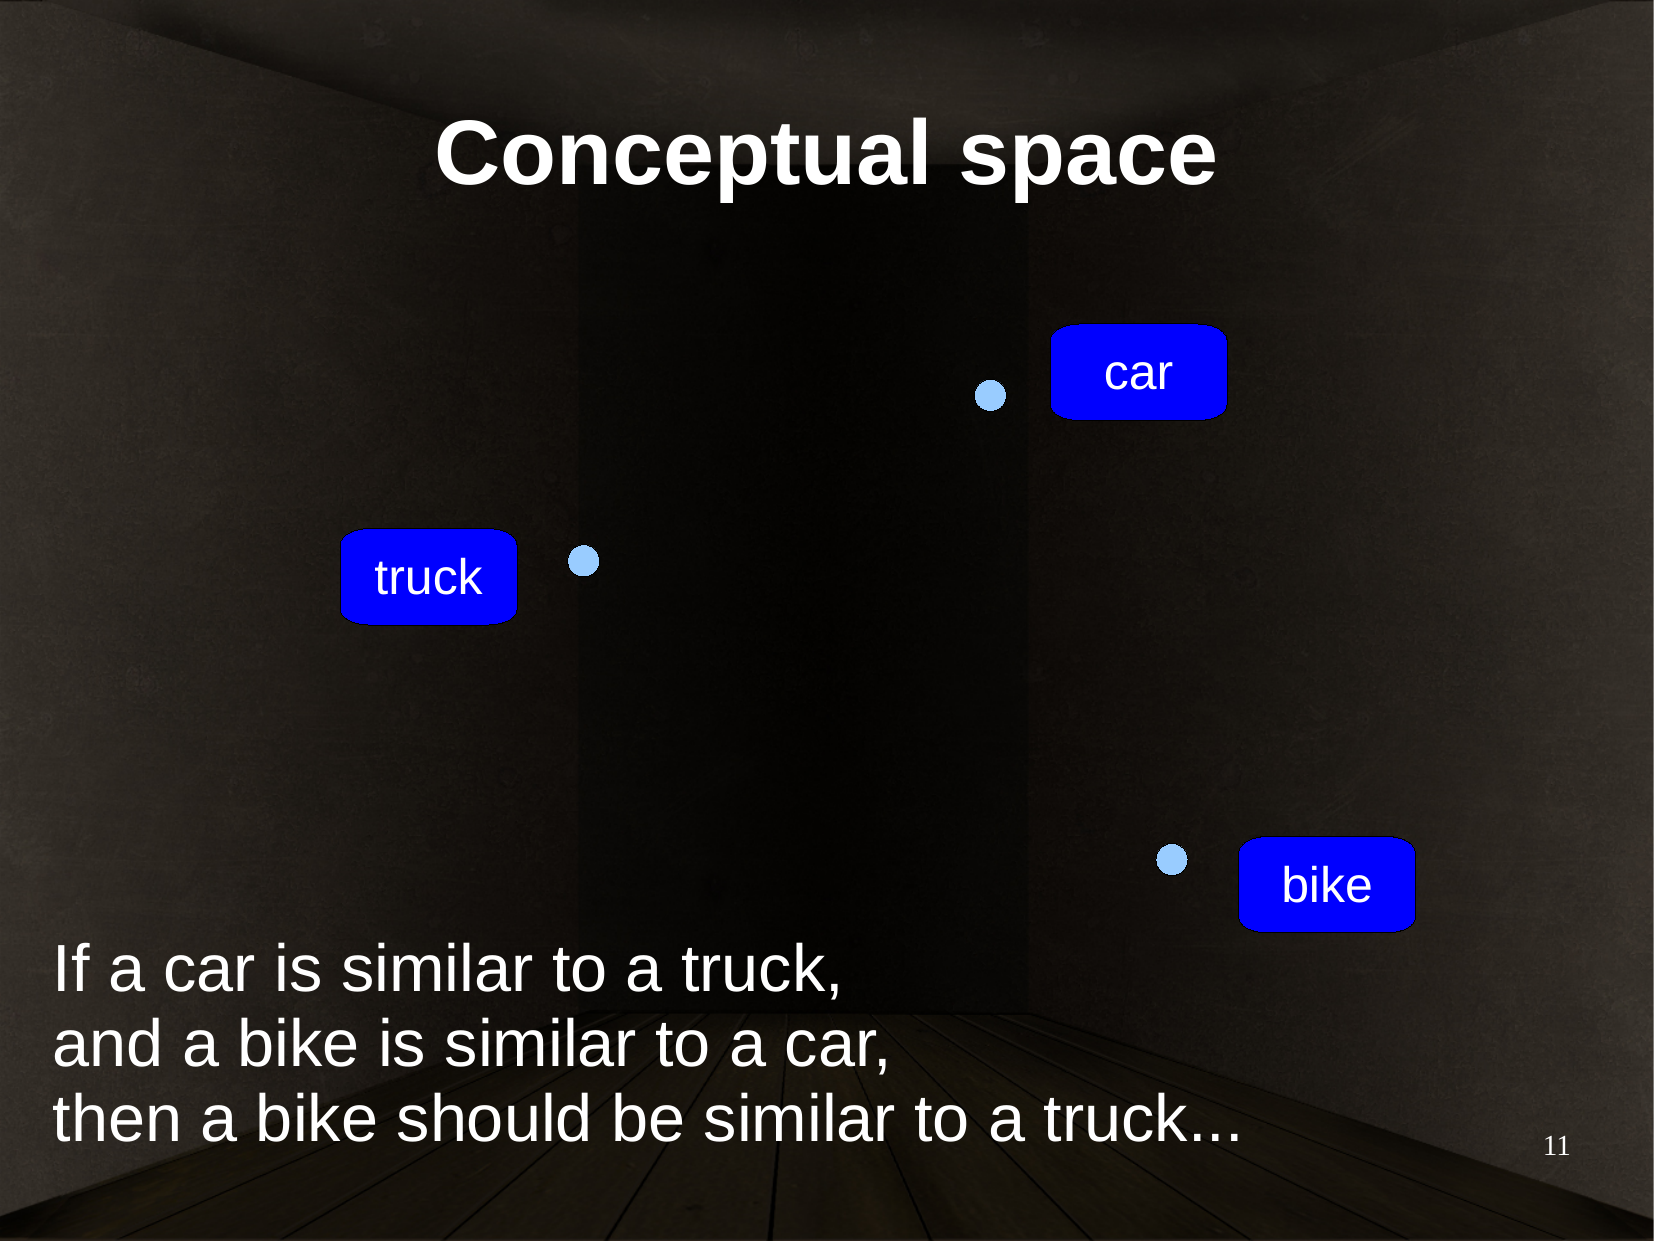

# Conceptual space
car
truck
bike
If a car is similar to a truck,
and a bike is similar to a car,
then a bike should be similar to a truck...
11